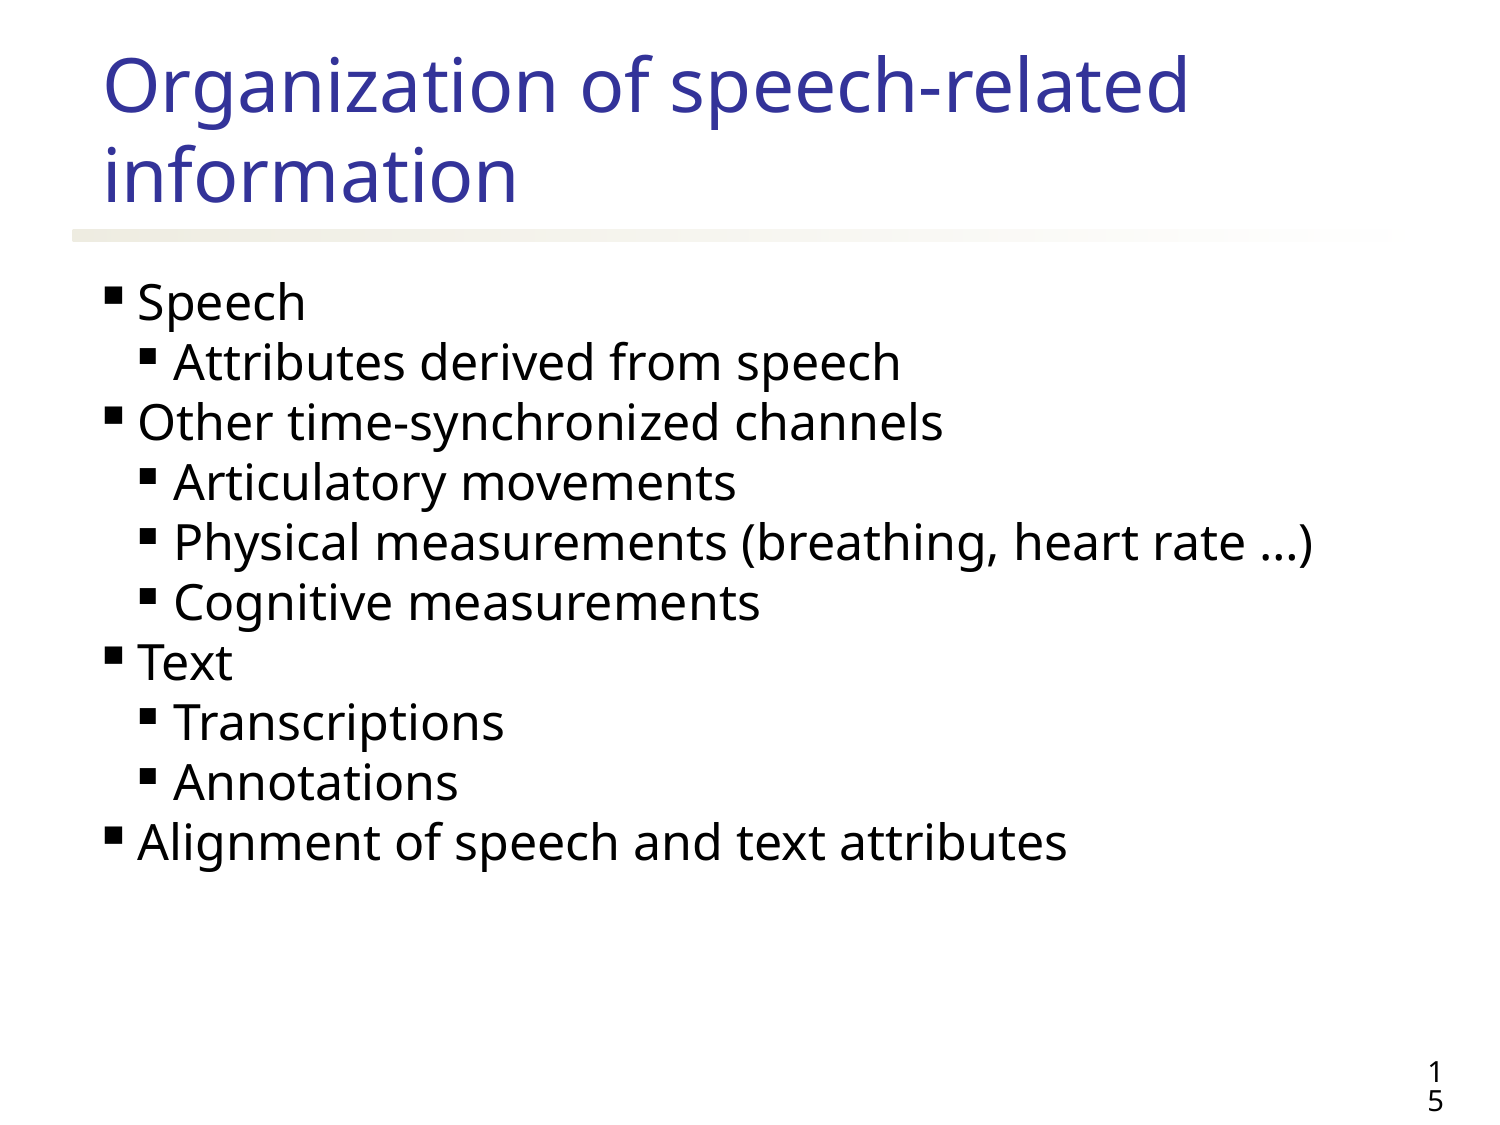

Organization of speech-related information
Speech
Attributes derived from speech
Other time-synchronized channels
Articulatory movements
Physical measurements (breathing, heart rate …)
Cognitive measurements
Text
Transcriptions
Annotations
Alignment of speech and text attributes